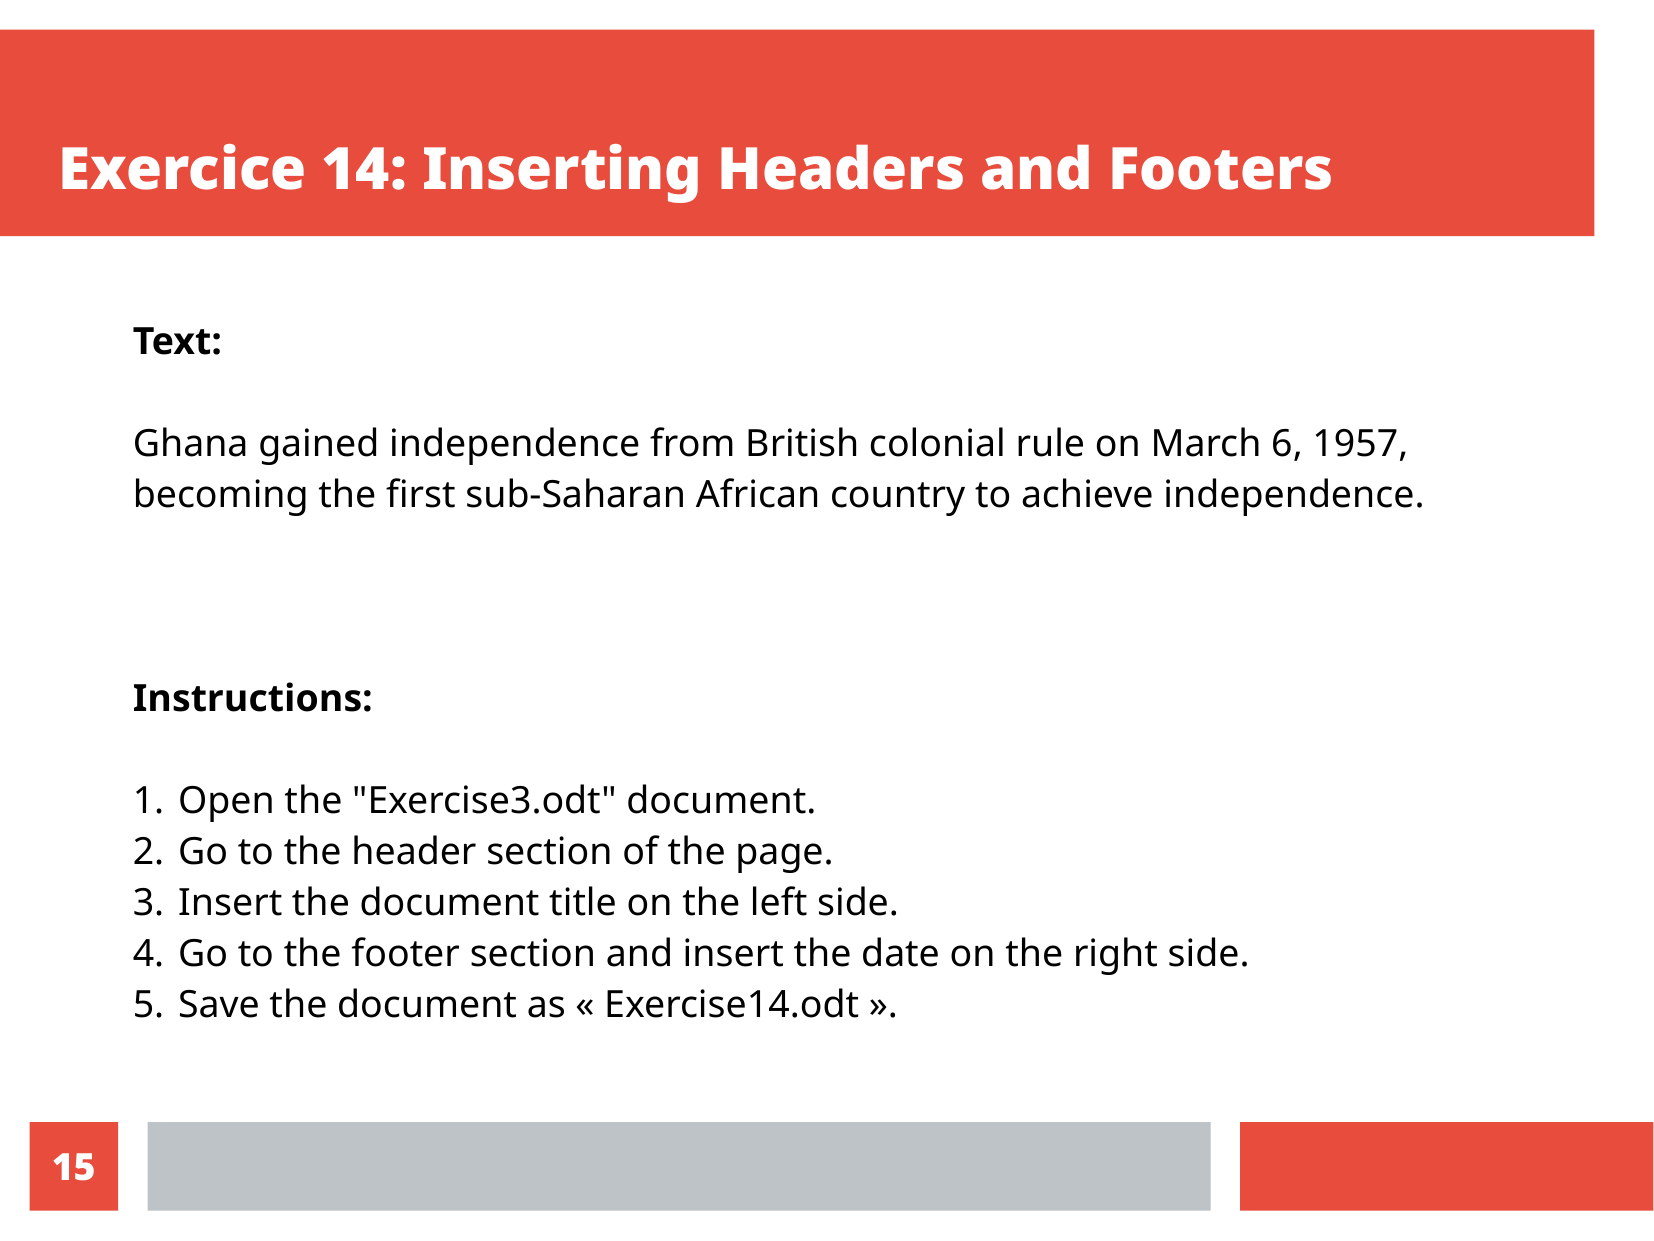

# Exercice 14: Inserting Headers and Footers
Text:
Ghana gained independence from British colonial rule on March 6, 1957, becoming the first sub-Saharan African country to achieve independence.
Instructions:
 Open the "Exercise3.odt" document.
 Go to the header section of the page.
 Insert the document title on the left side.
 Go to the footer section and insert the date on the right side.
 Save the document as « Exercise14.odt ».
15